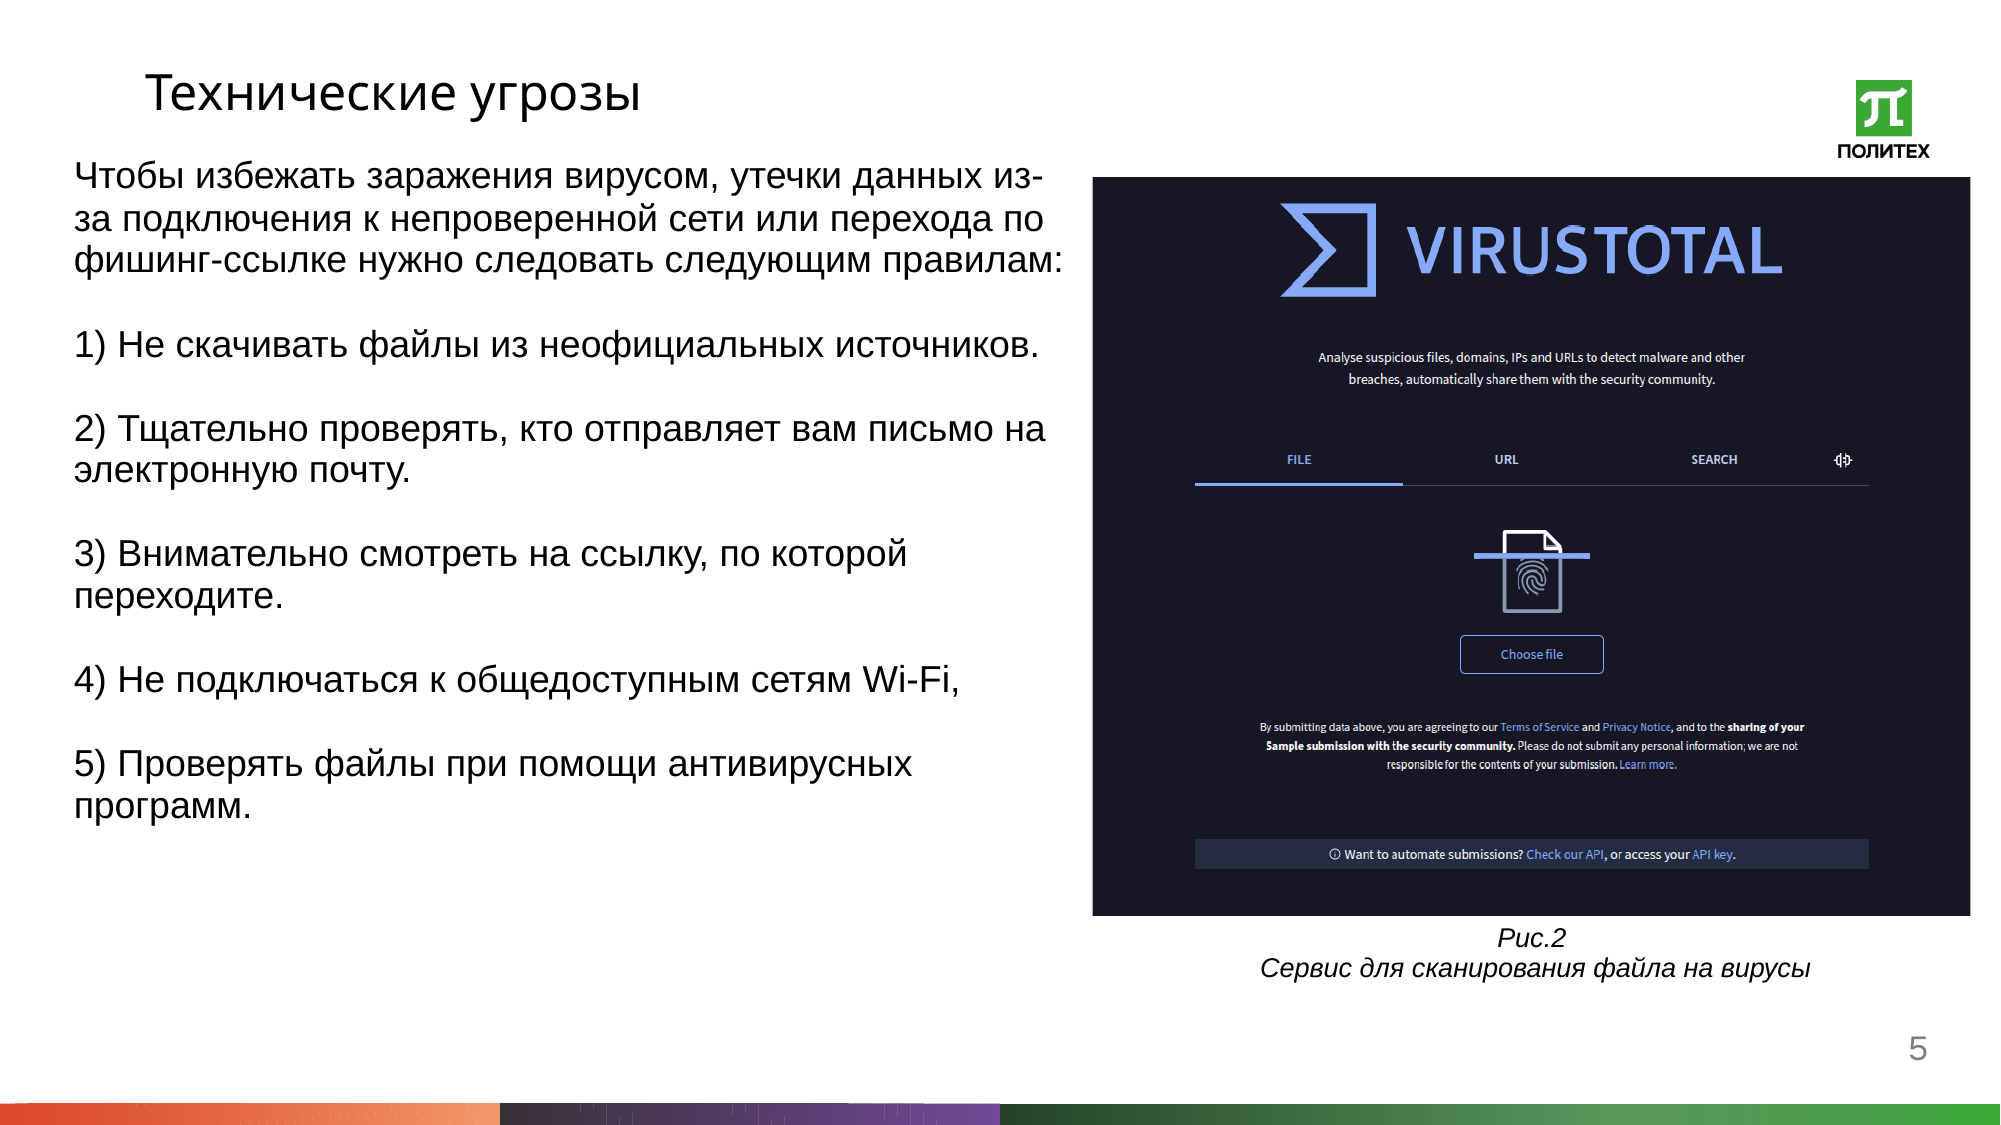

Технические угрозы
Чтобы избежать заражения вирусом, утечки данных из-за подключения к непроверенной сети или перехода по фишинг-ссылке нужно следовать следующим правилам:
1) Не скачивать файлы из неофициальных источников.
2) Тщательно проверять, кто отправляет вам письмо на электронную почту.
3) Внимательно смотреть на ссылку, по которой переходите.
4) Не подключаться к общедоступным сетям Wi-Fi,
5) Проверять файлы при помощи антивирусных программ.
Рис.2
Сервис для сканирования файла на вирусы